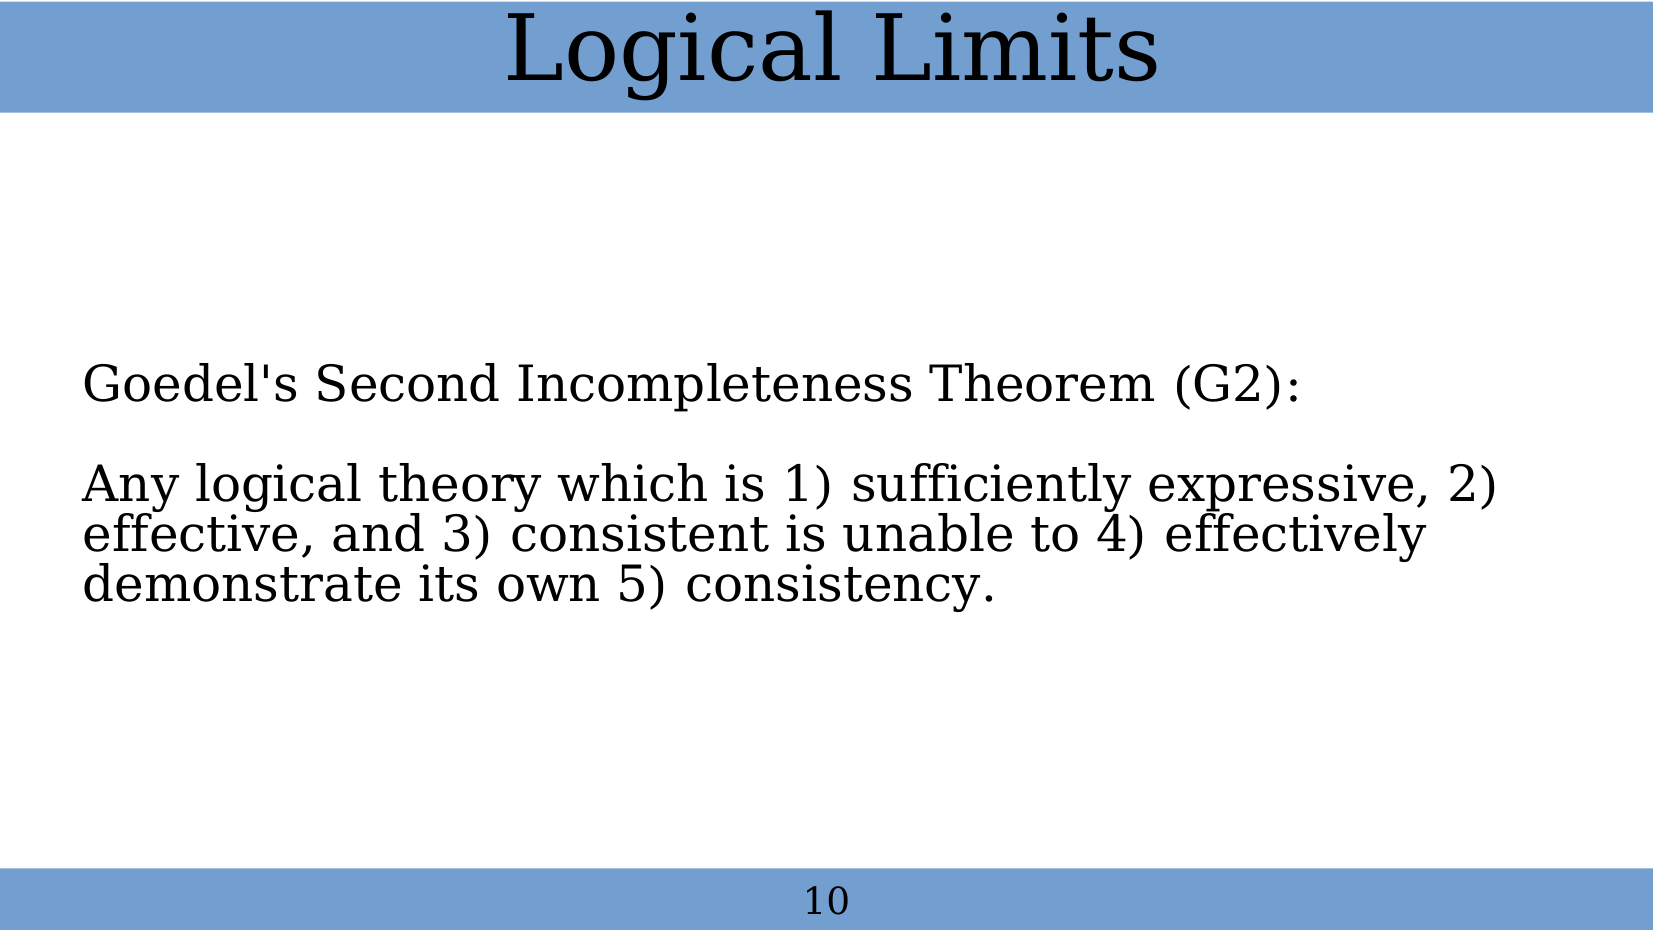

Logical Limits
#
Goedel's Second Incompleteness Theorem (G2):
Any logical theory which is 1) sufficiently expressive, 2) effective, and 3) consistent is unable to 4) effectively demonstrate its own 5) consistency.
10